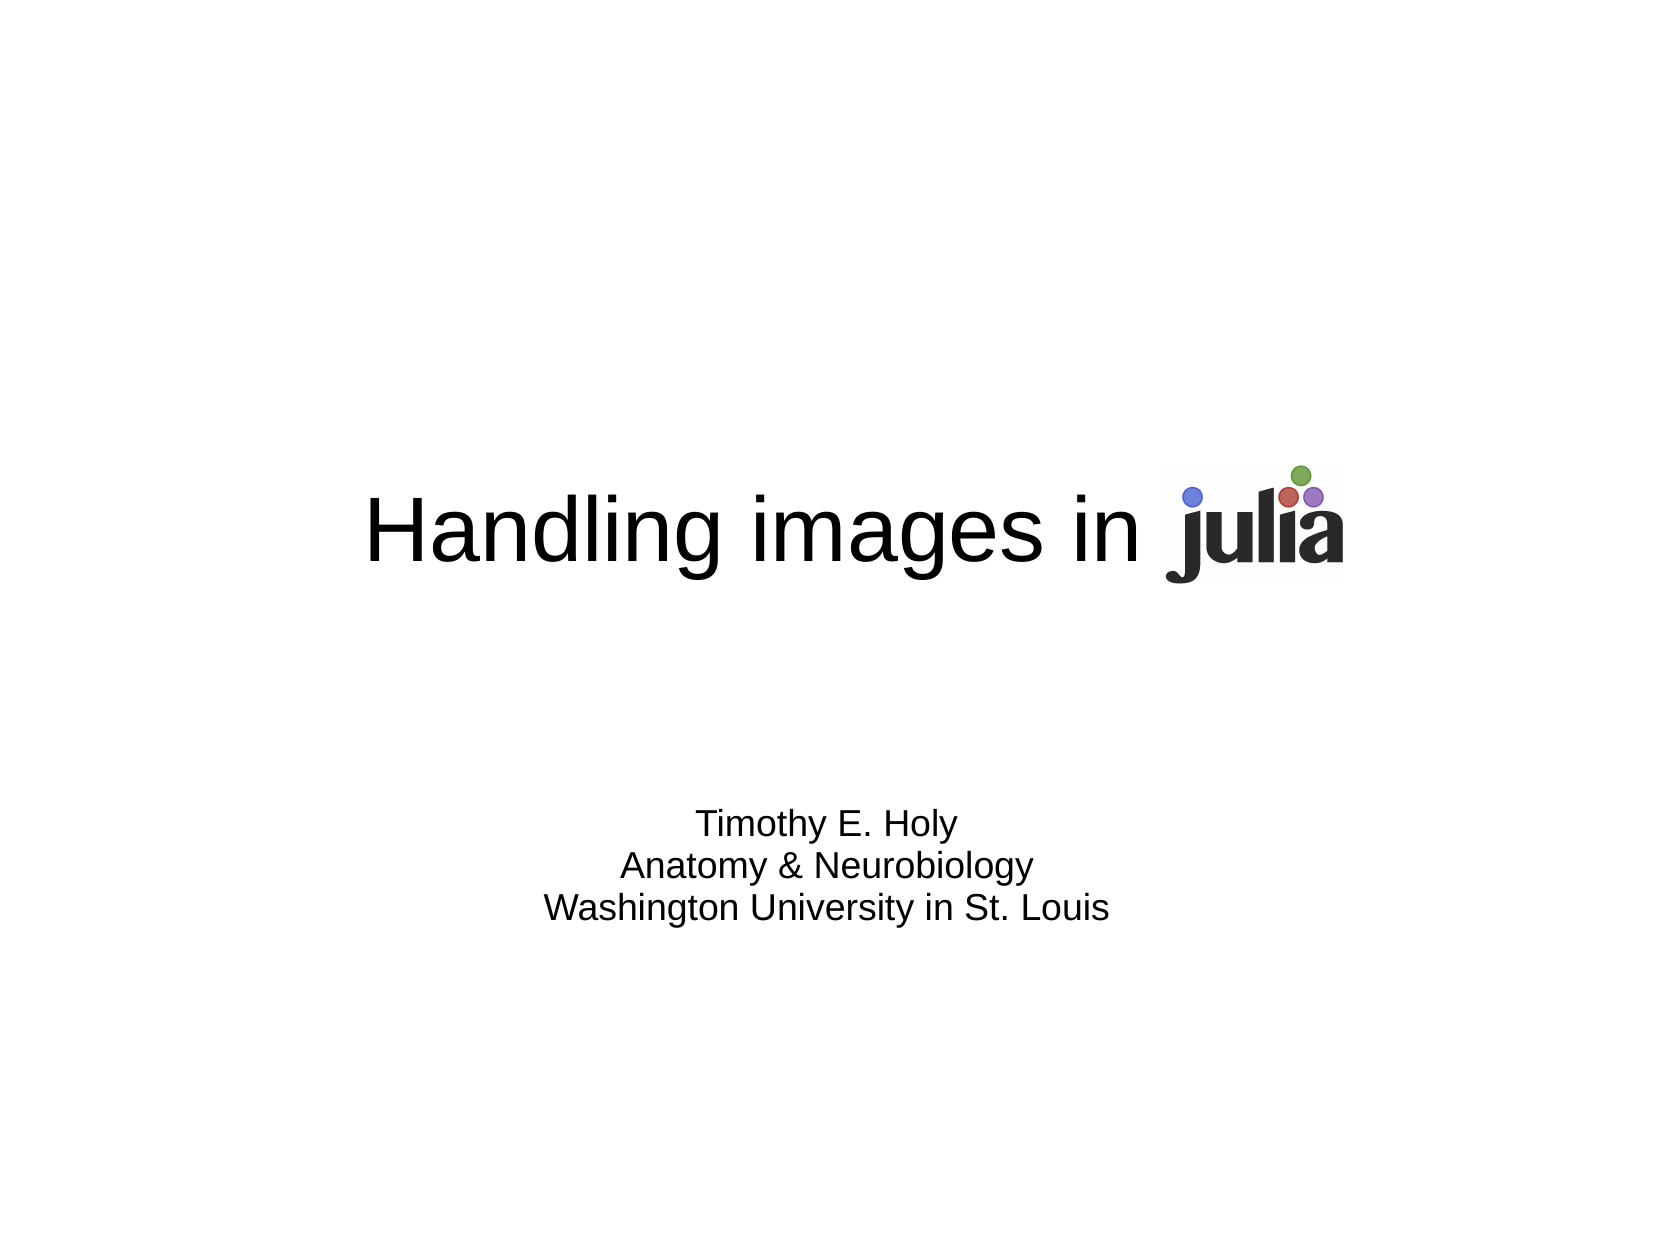

# Handling images in
Timothy E. Holy
Anatomy & Neurobiology
Washington University in St. Louis